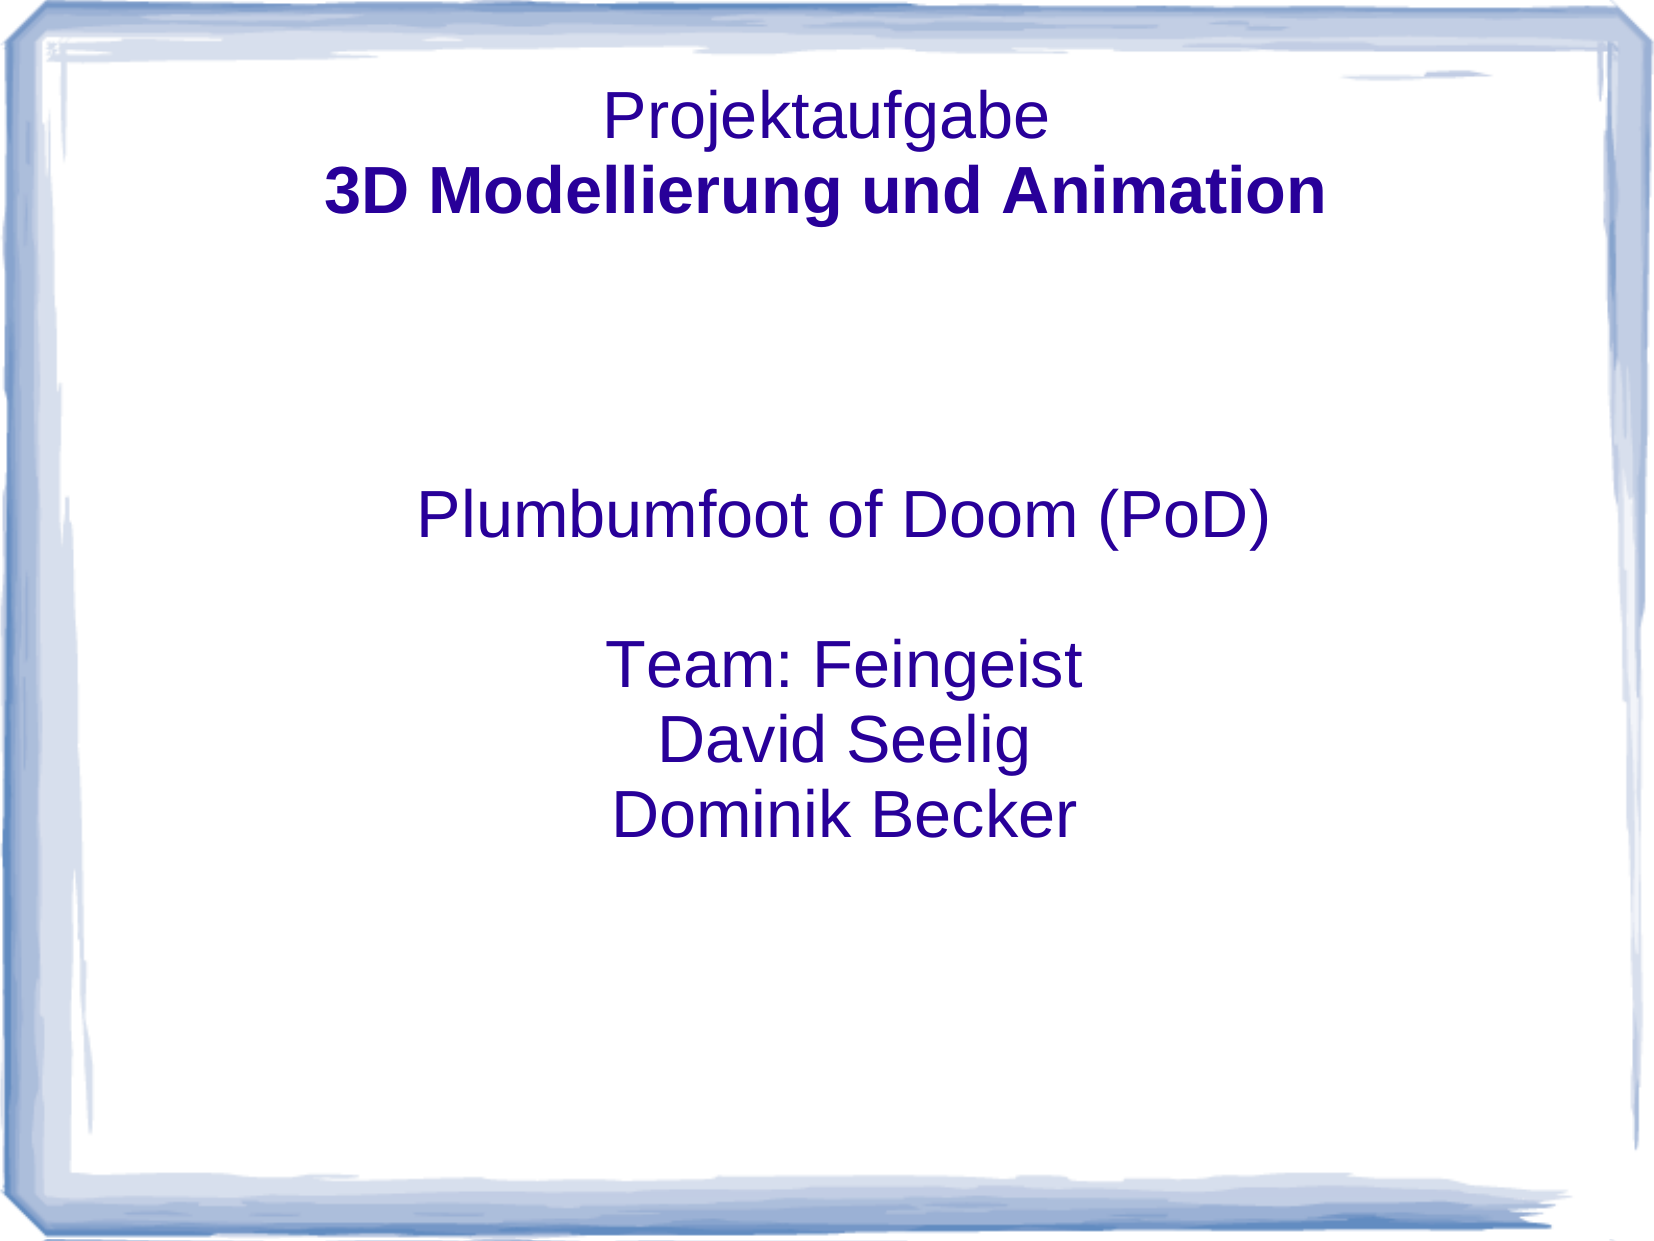

# Projektaufgabe 3D Modellierung und Animation
Plumbumfoot of Doom (PoD)
Team: Feingeist
David Seelig
Dominik Becker